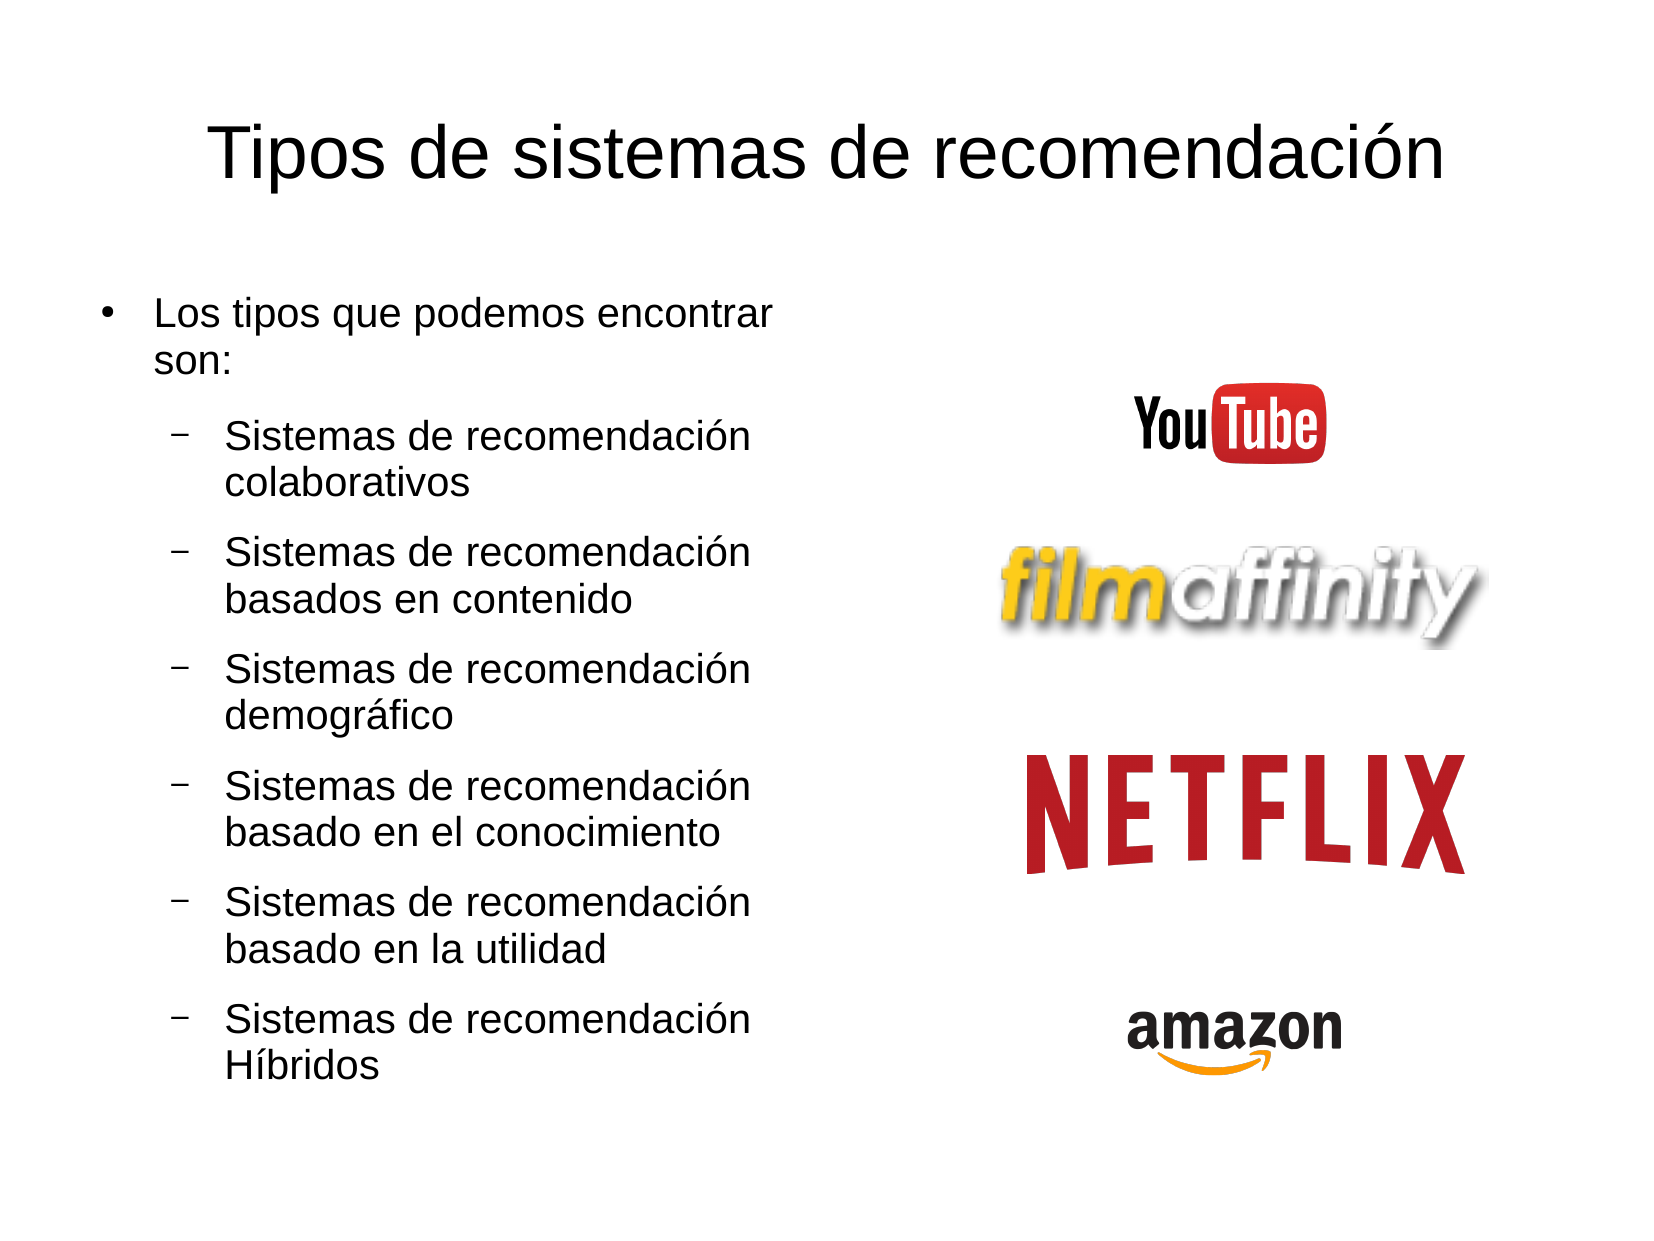

# Tipos de sistemas de recomendación
Los tipos que podemos encontrar son:
Sistemas de recomendación colaborativos
Sistemas de recomendación basados en contenido
Sistemas de recomendación demográfico
Sistemas de recomendación basado en el conocimiento
Sistemas de recomendación basado en la utilidad
Sistemas de recomendación Híbridos